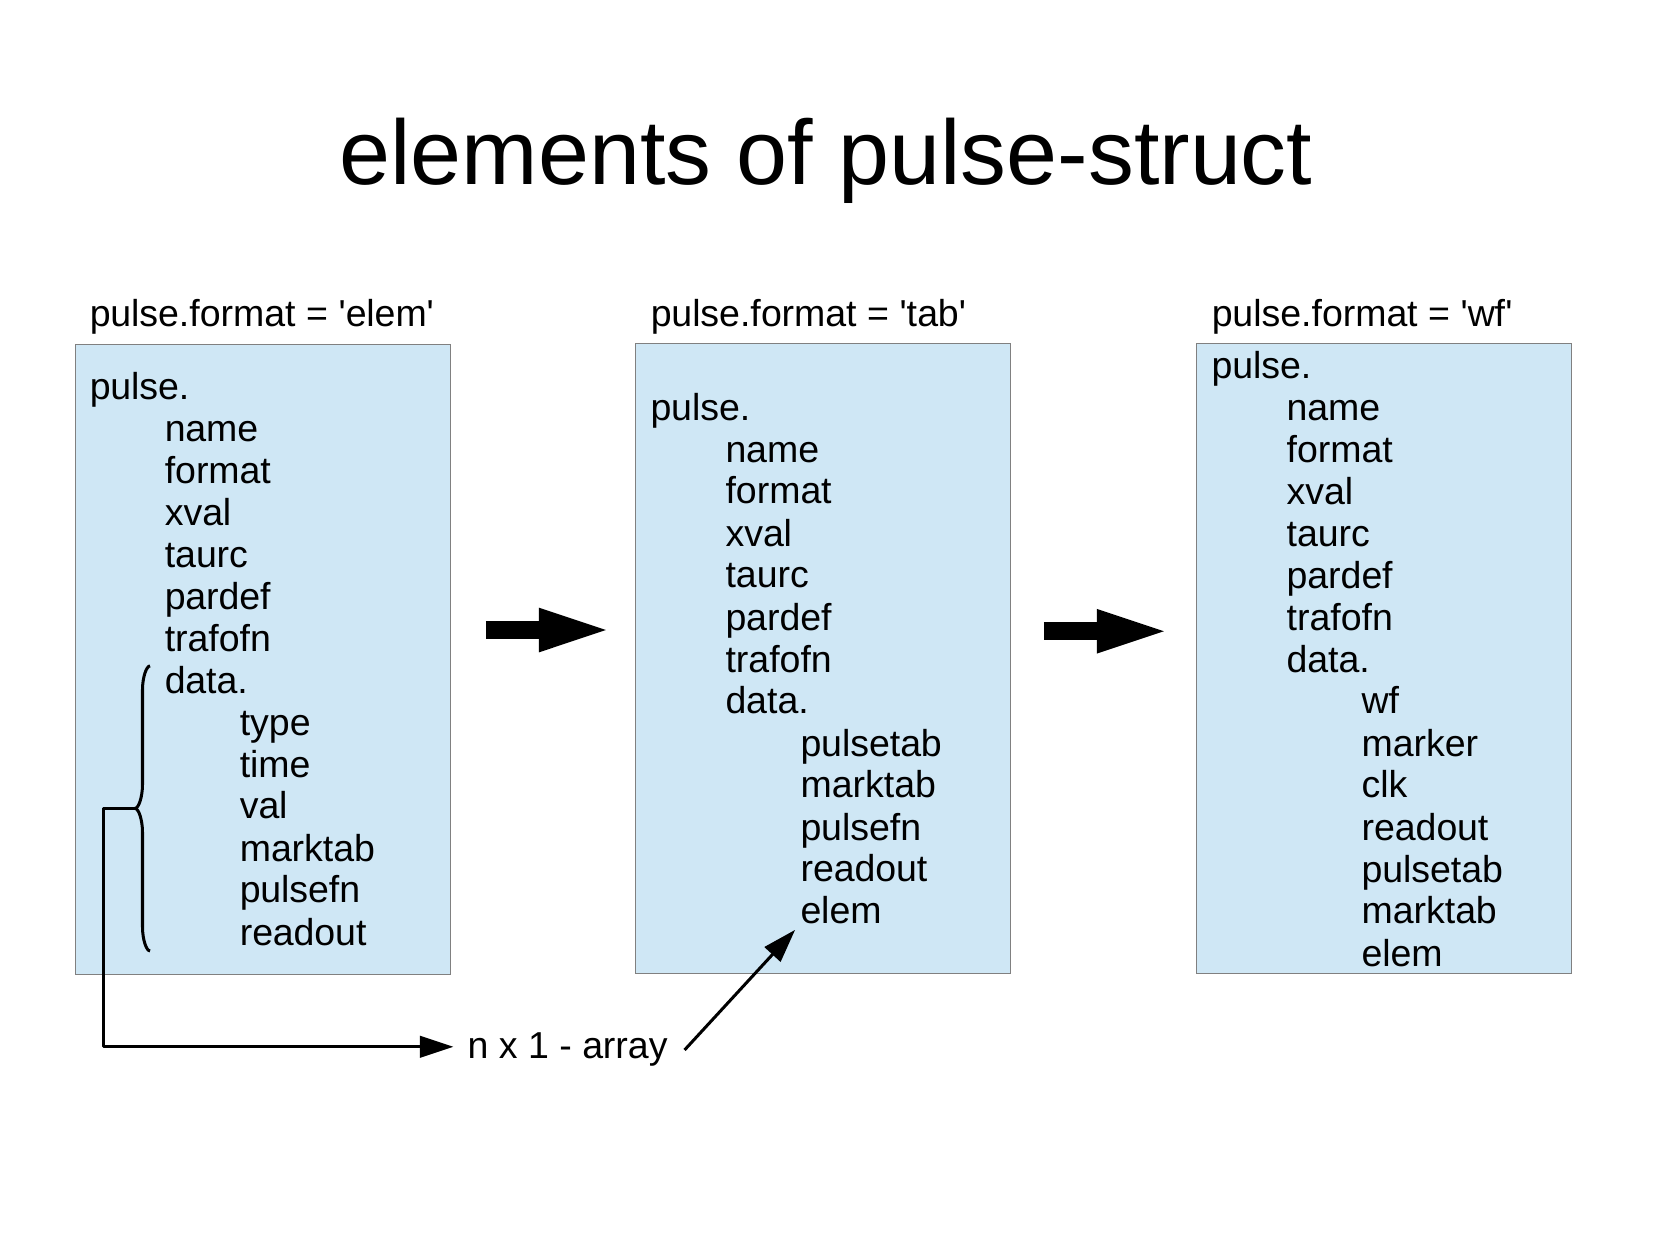

# elements of pulse-struct
pulse.format = 'elem'
pulse.format = 'tab'
pulse.format = 'wf'
pulse.
	name
	format
	xval
	taurc
	pardef
	trafofn
	data.
		pulsetab
		marktab
		pulsefn
		readout
		elem
pulse.
	name
	format
	xval
	taurc
	pardef
	trafofn
	data.
		wf
		marker
		clk
		readout
		pulsetab
		marktab
		elem
pulse.
	name
	format
	xval
	taurc
	pardef
	trafofn
	data.
		type
		time
		val
		marktab
		pulsefn
		readout
n x 1 - array